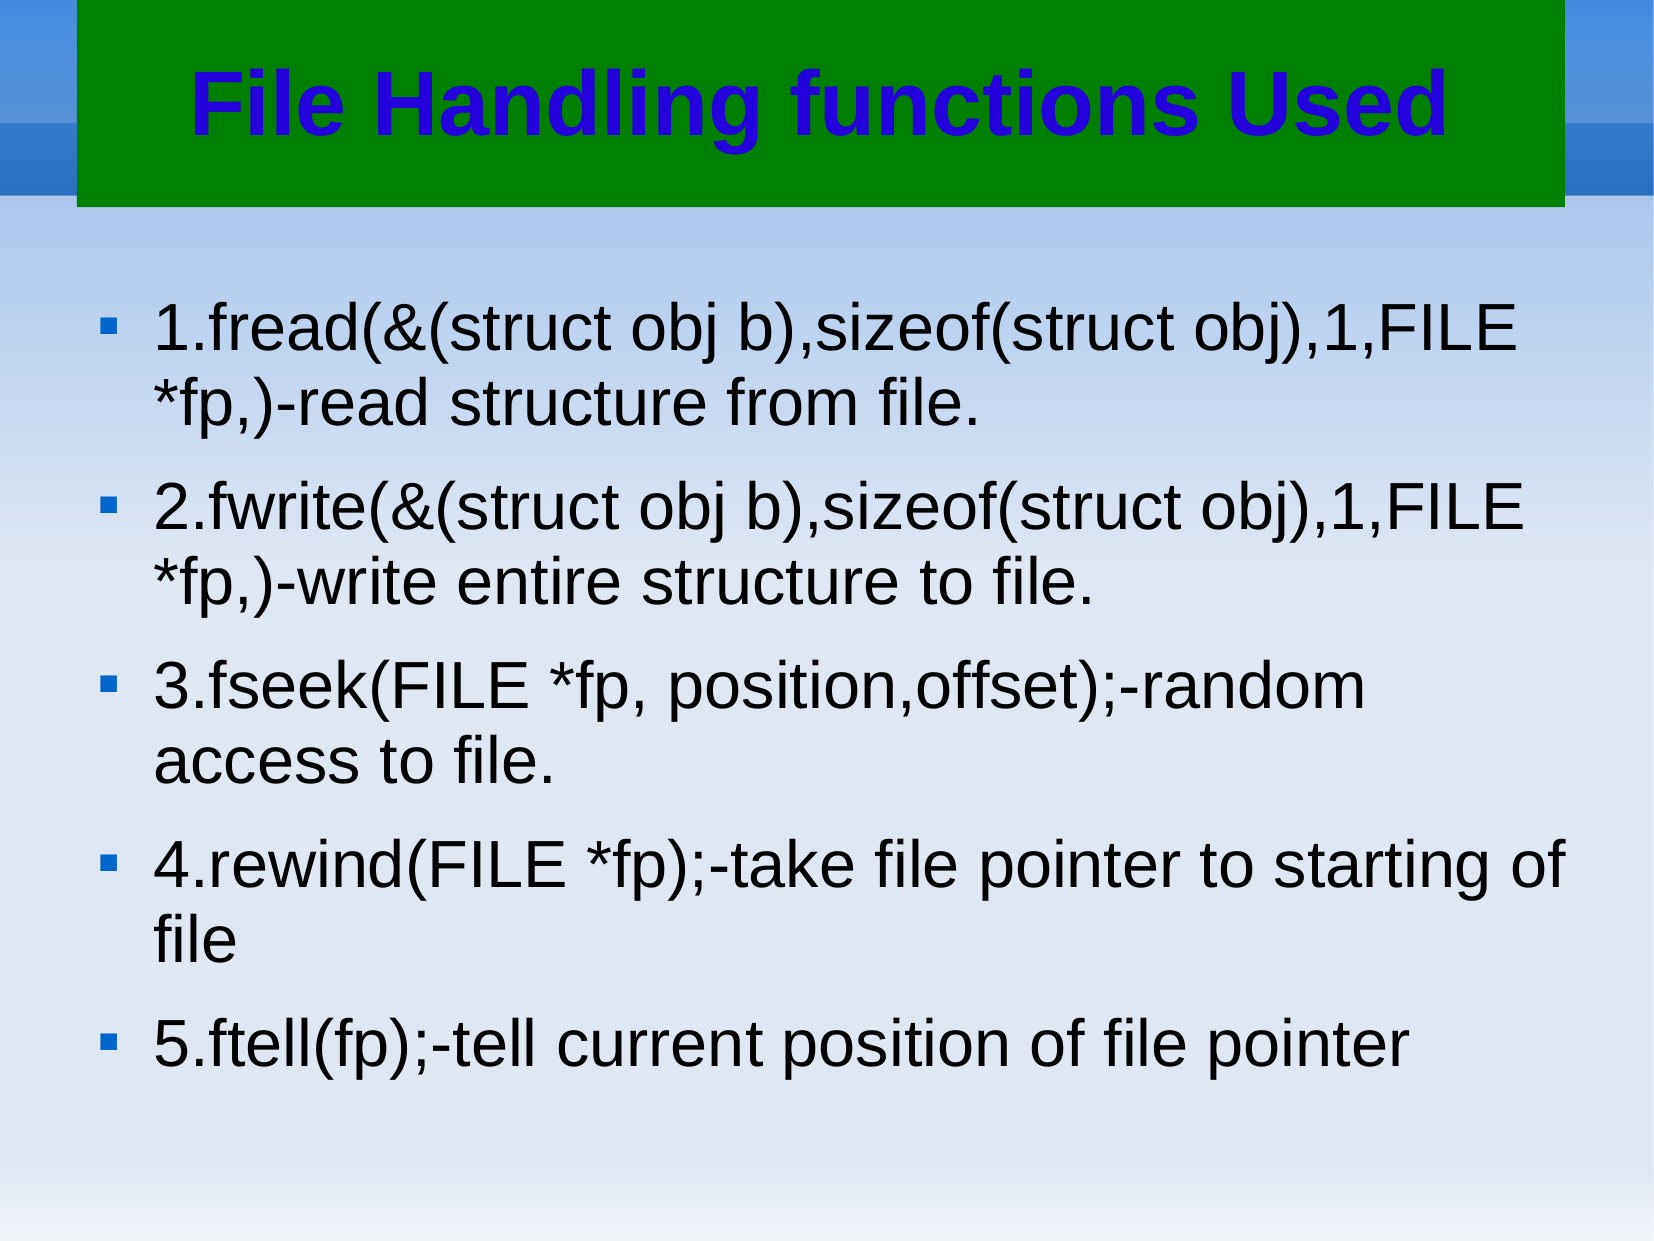

# File Handling functions Used
1.fread(&(struct obj b),sizeof(struct obj),1,FILE *fp,)-read structure from file.
2.fwrite(&(struct obj b),sizeof(struct obj),1,FILE *fp,)-write entire structure to file.
3.fseek(FILE *fp, position,offset);-random access to file.
4.rewind(FILE *fp);-take file pointer to starting of file
5.ftell(fp);-tell current position of file pointer